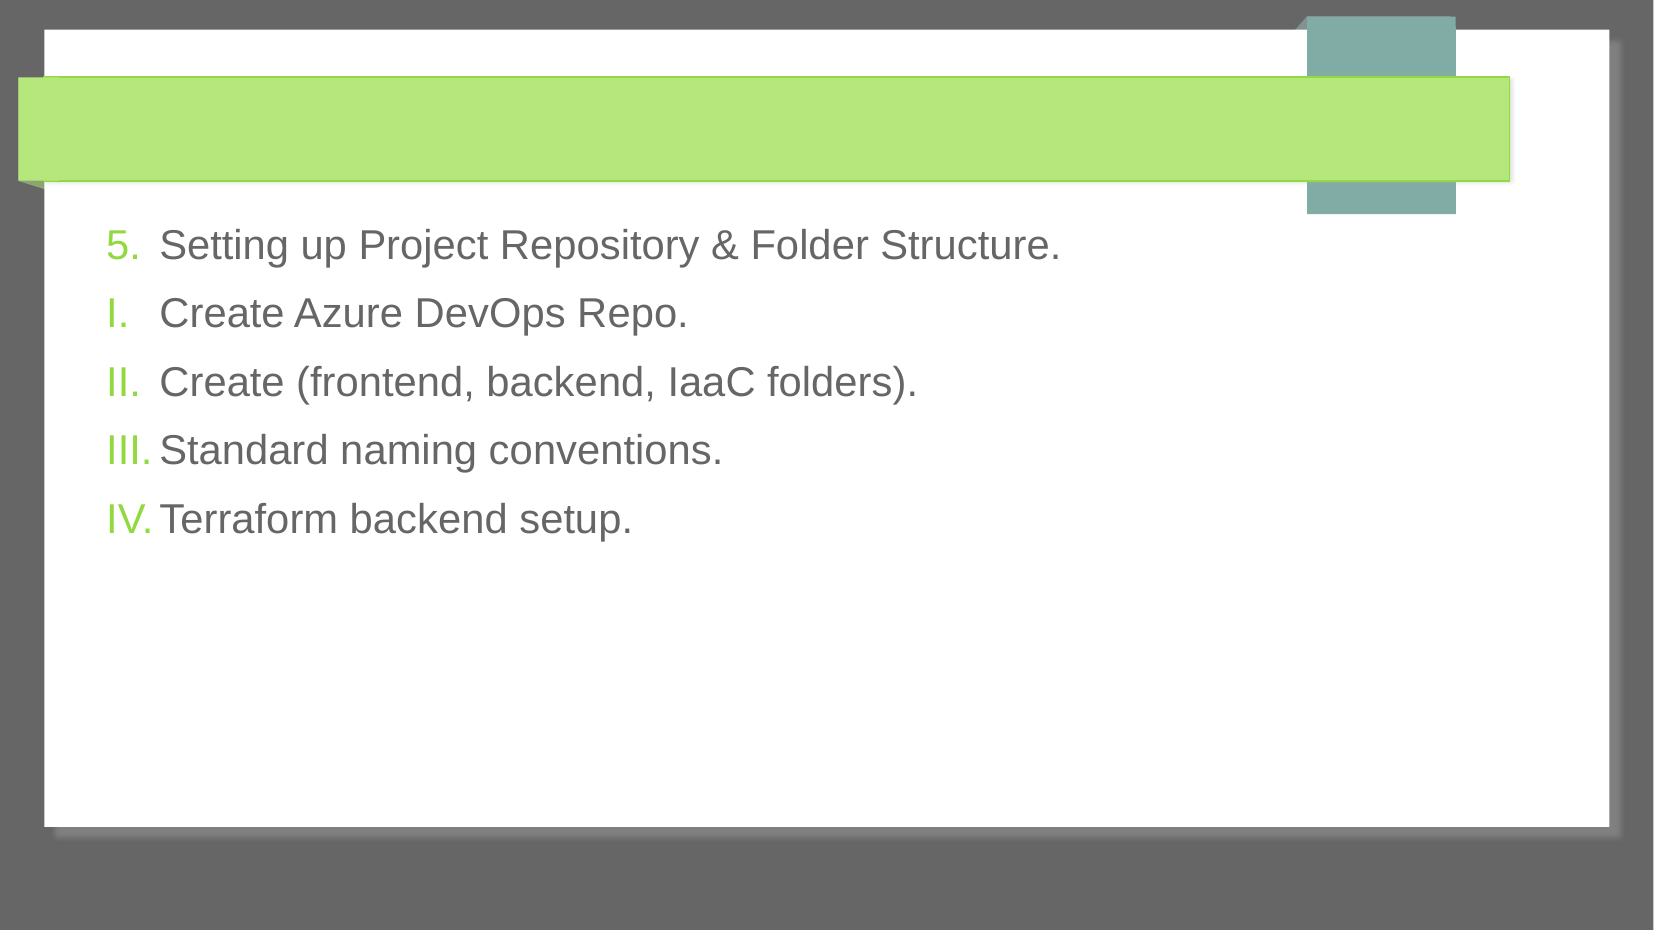

# Setting up Project Repository & Folder Structure.
Create Azure DevOps Repo.
Create (frontend, backend, IaaC folders).
Standard naming conventions.
Terraform backend setup.